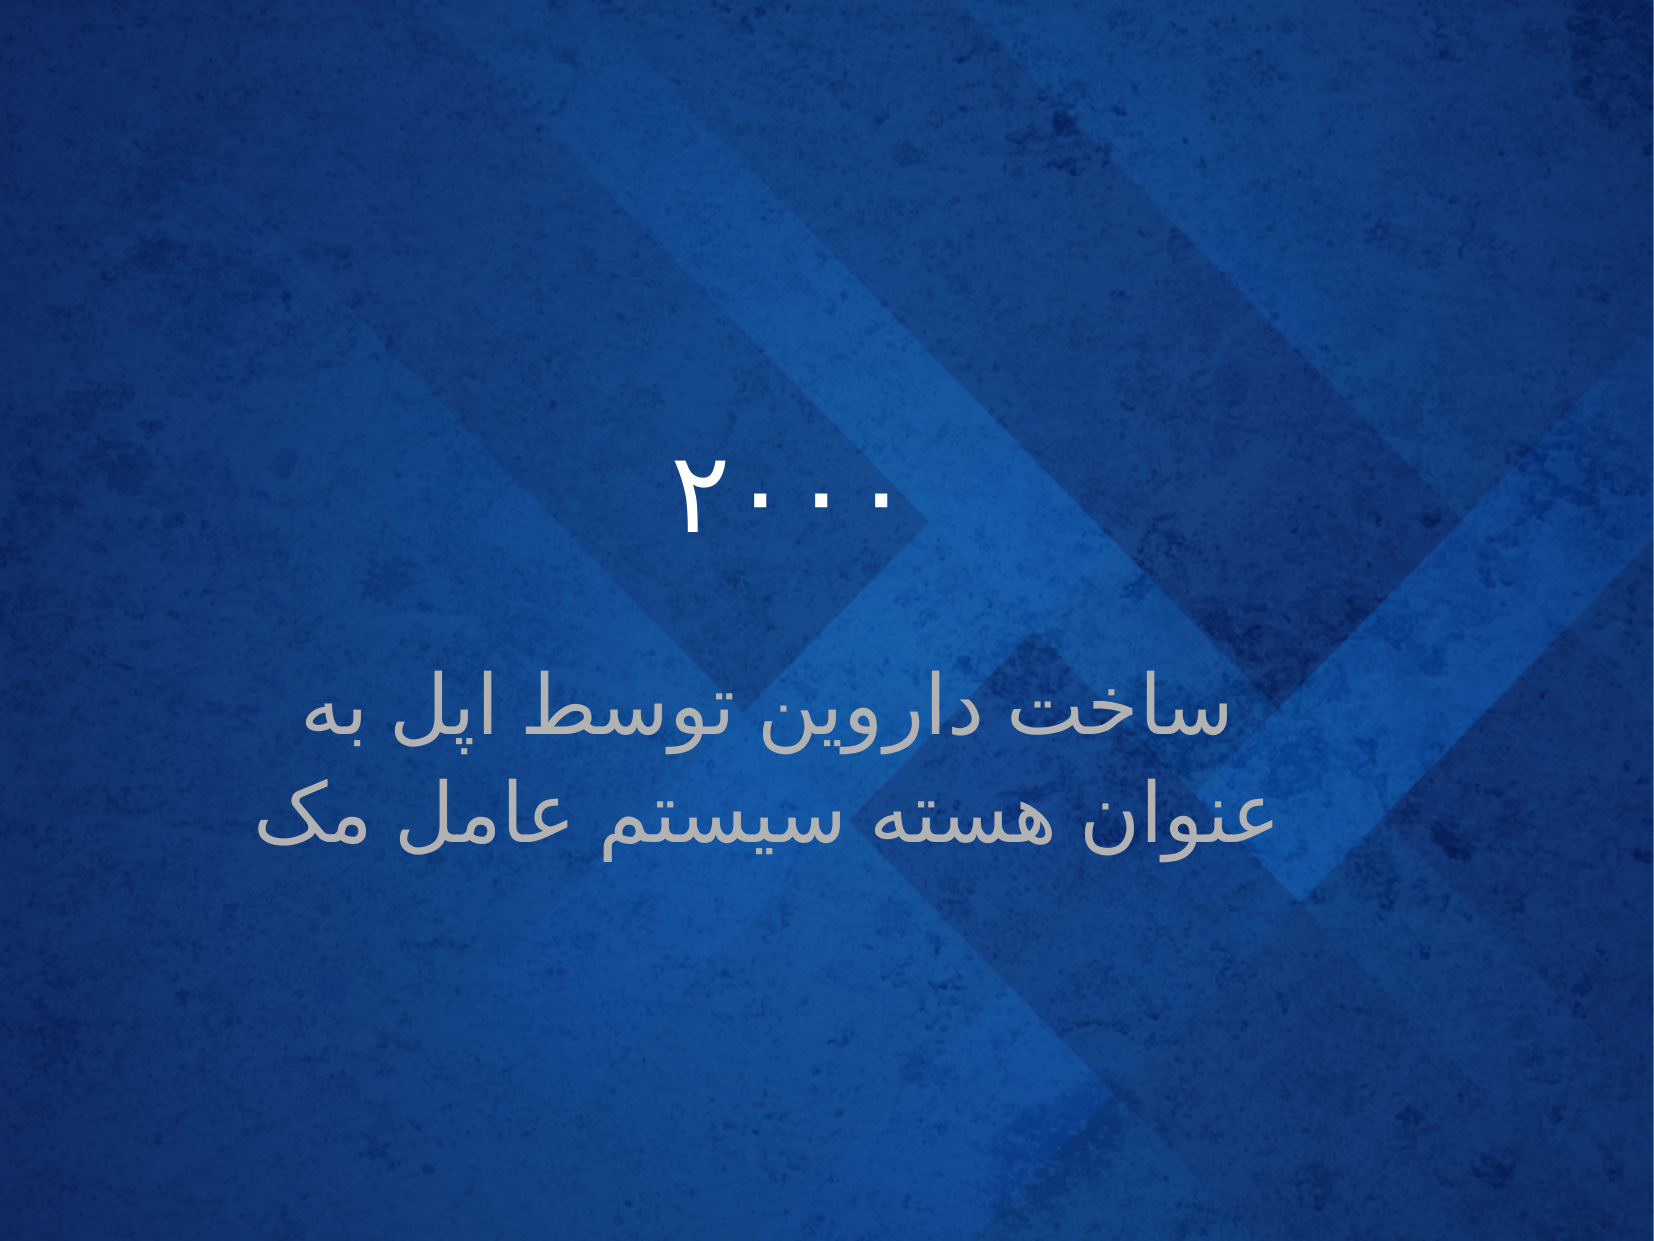

# ۲۰۰۰
ساخت داروین توسط اپل به عنوان هسته سیستم عامل مک